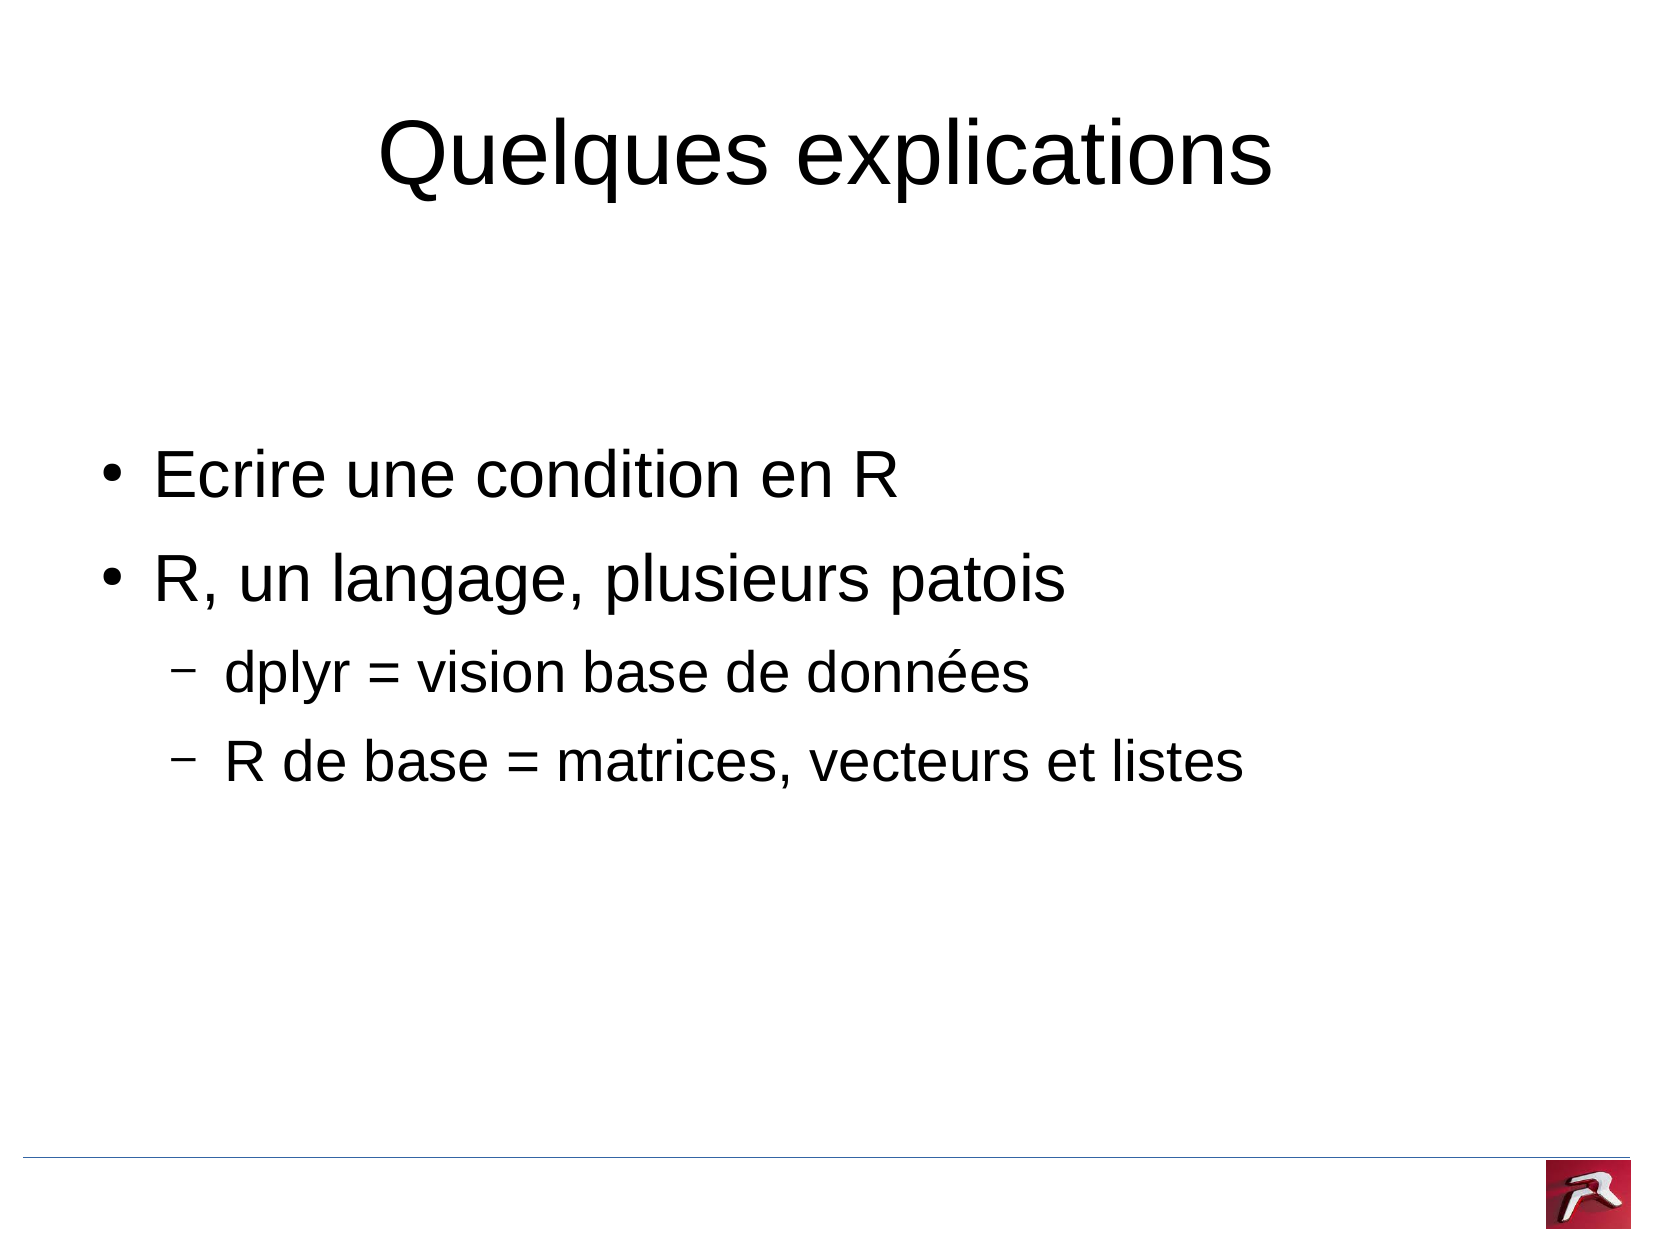

# Quelques explications
Ecrire une condition en R
R, un langage, plusieurs patois
dplyr = vision base de données
R de base = matrices, vecteurs et listes